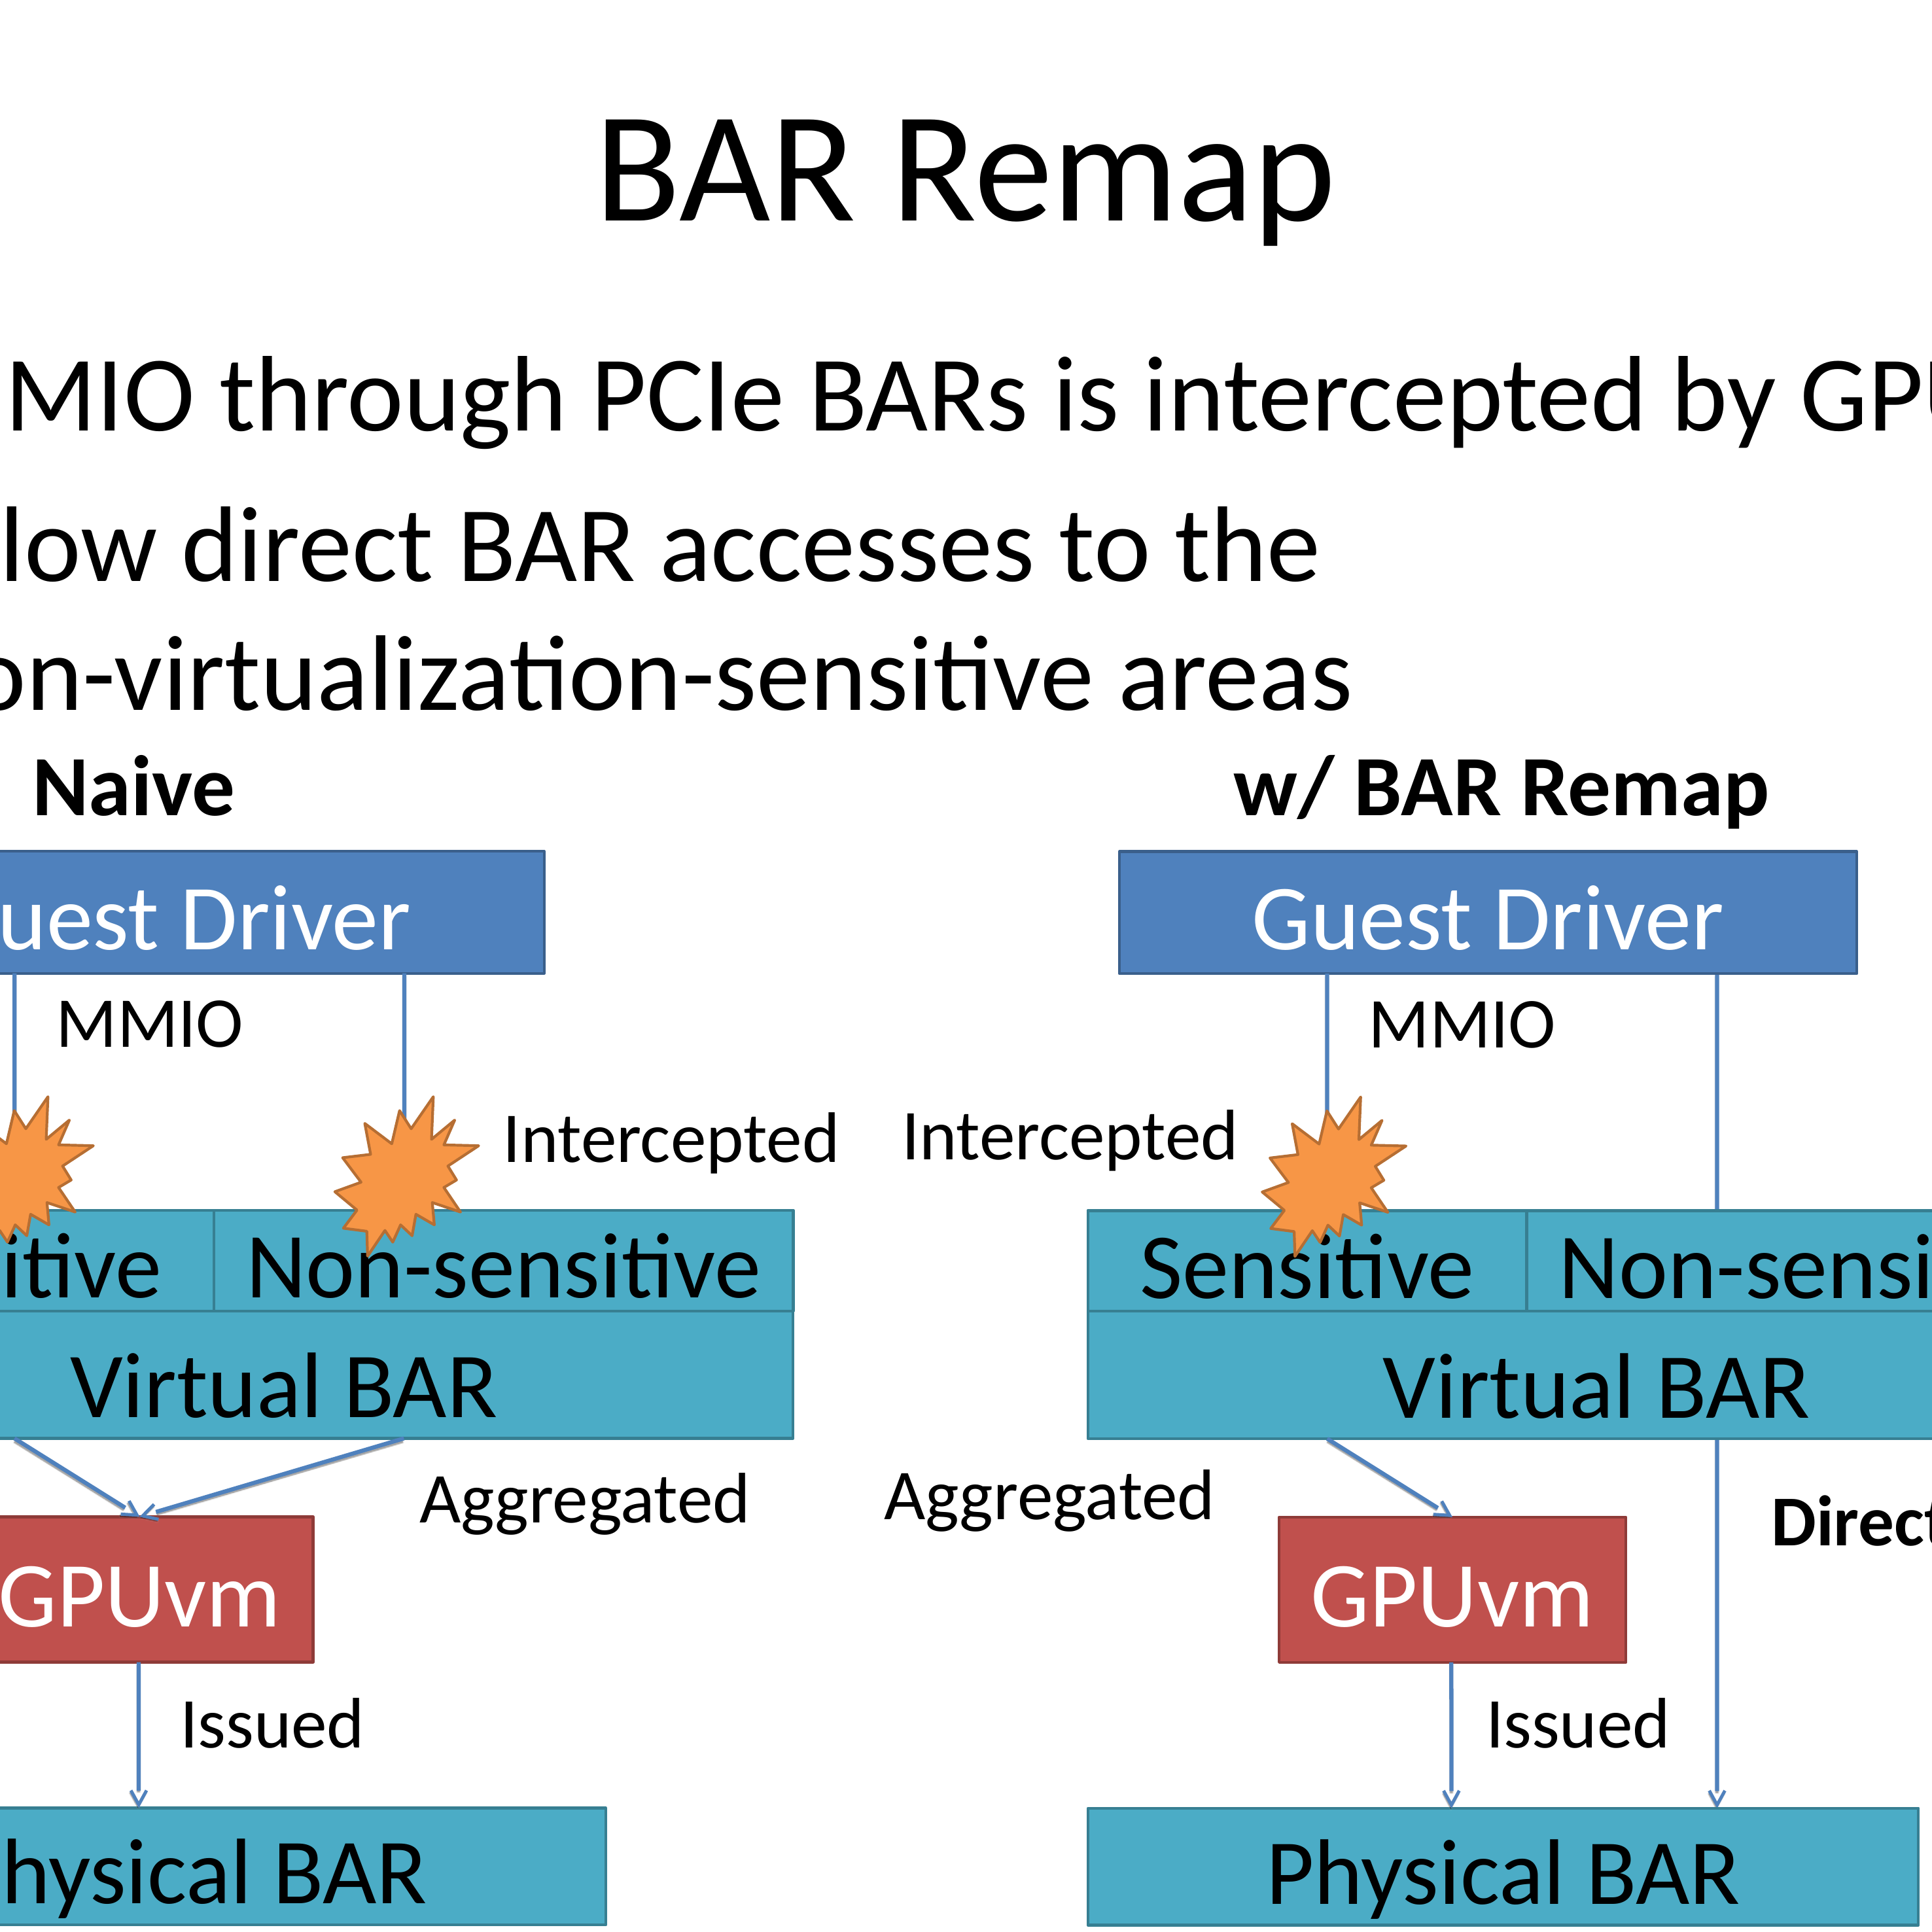

BAR Remap
# MMIO through PCIe BARs is intercepted by GPUvm
Allow direct BAR accesses to the
non-virtualization-sensitive areas
Naive
w/ BAR Remap
Guest Driver
Guest Driver
MMIO
MMIO
Intercepted
Intercepted
Virtual BAR
Sensitive
Non-sensitive
Virtual BAR
Sensitive
Non-sensitive
Aggregated
Aggregated
Direct Access
GPUvm
GPUvm
Issued
Issued
Physical BAR
Physical BAR